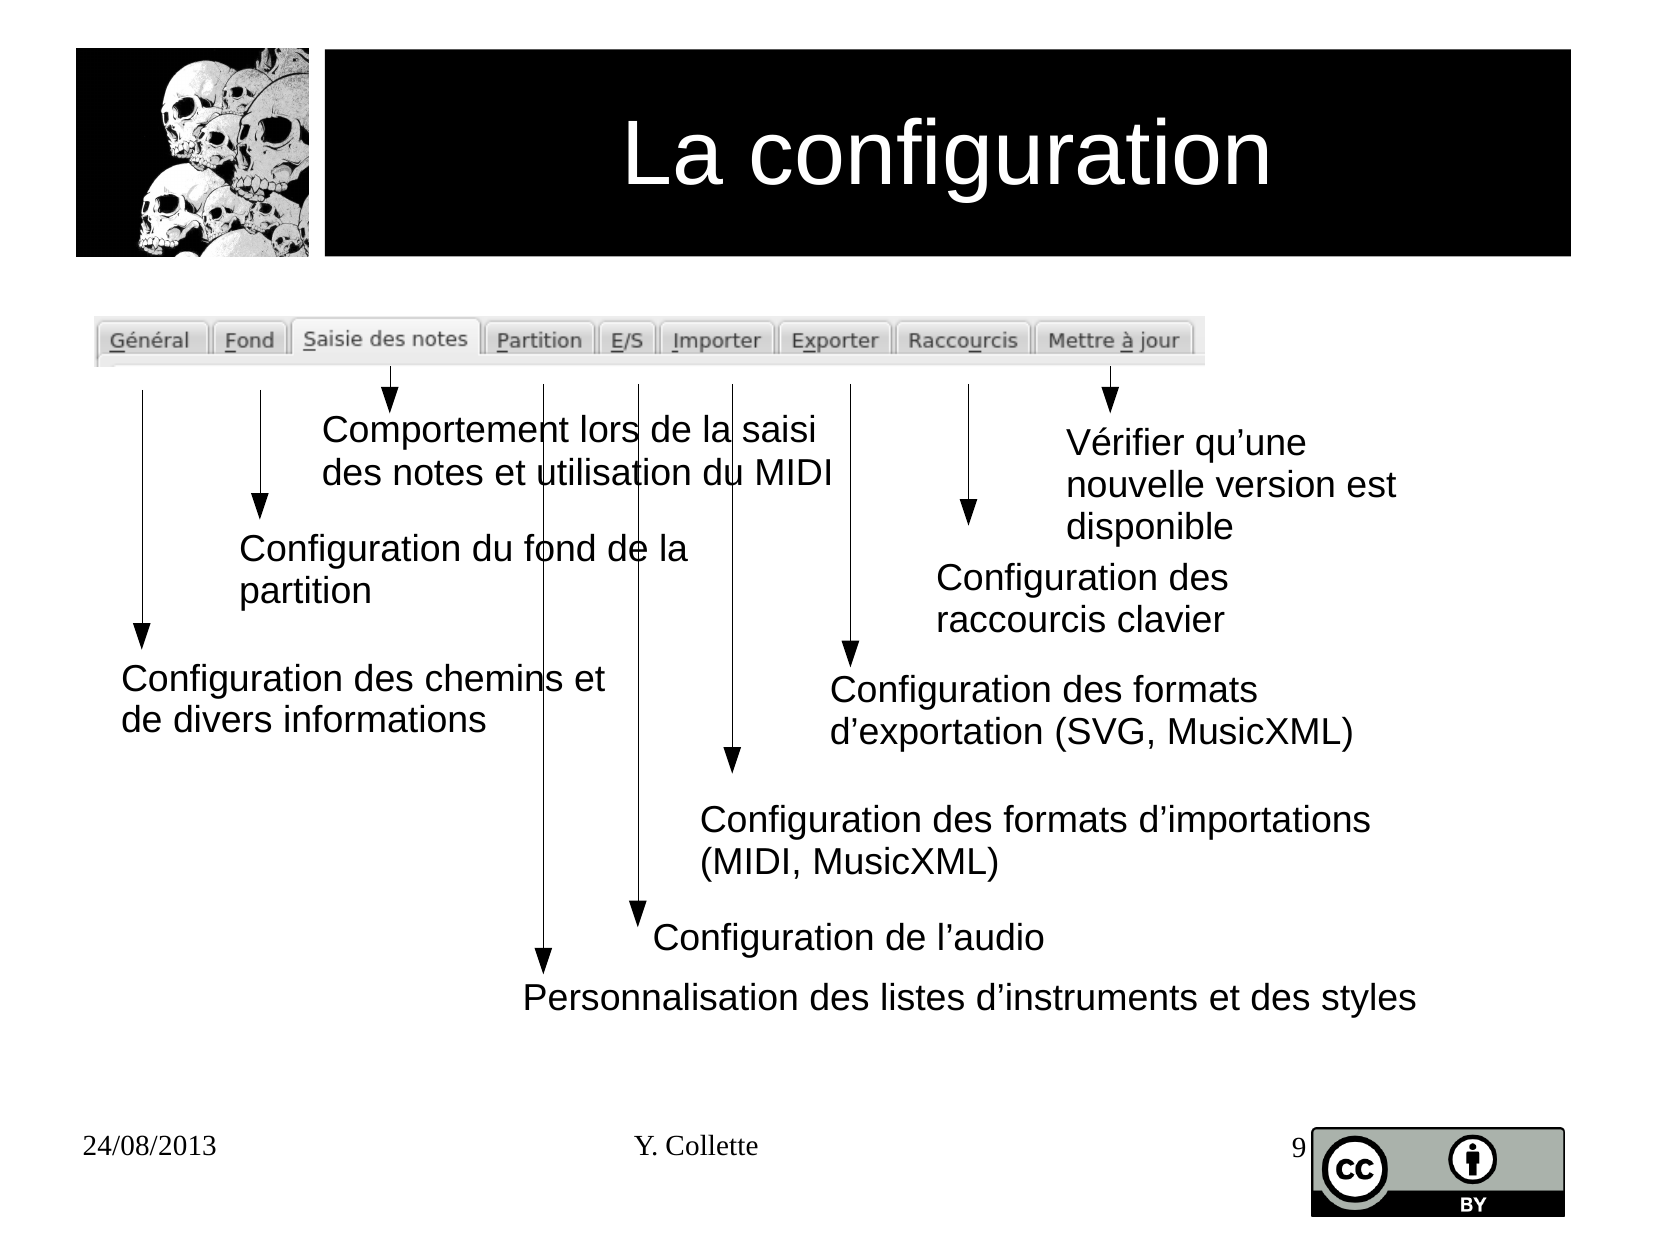

# La configuration
Comportement lors de la saisi des notes et utilisation du MIDI
Vérifier qu’une nouvelle version est disponible
Configuration du fond de la partition
Configuration des raccourcis clavier
Configuration des chemins et de divers informations
Configuration des formats d’exportation (SVG, MusicXML)
Configuration des formats d’importations (MIDI, MusicXML)
Configuration de l’audio
Personnalisation des listes d’instruments et des styles
Y. Collette
9